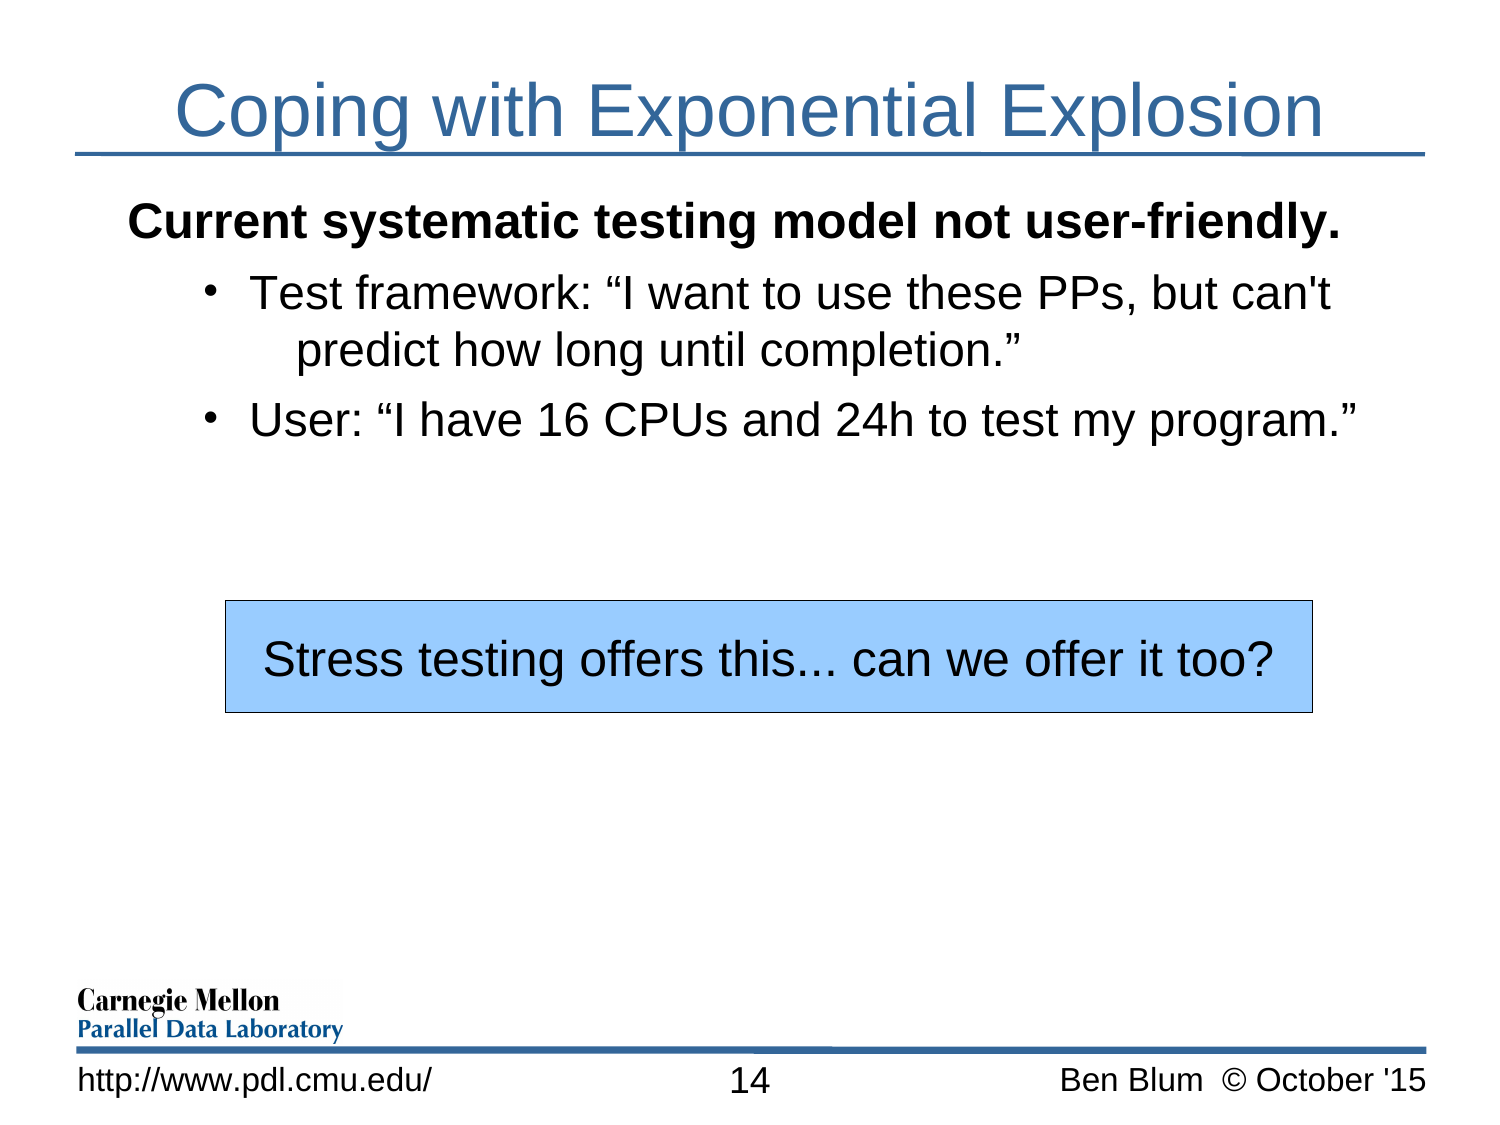

# Coping with Exponential Explosion
Current systematic testing model not user-friendly.
Test framework: “I want to use these PPs, but can't predict how long until completion.”
User: “I have 16 CPUs and 24h to test my program.”
Stress testing offers this... can we offer it too?
14